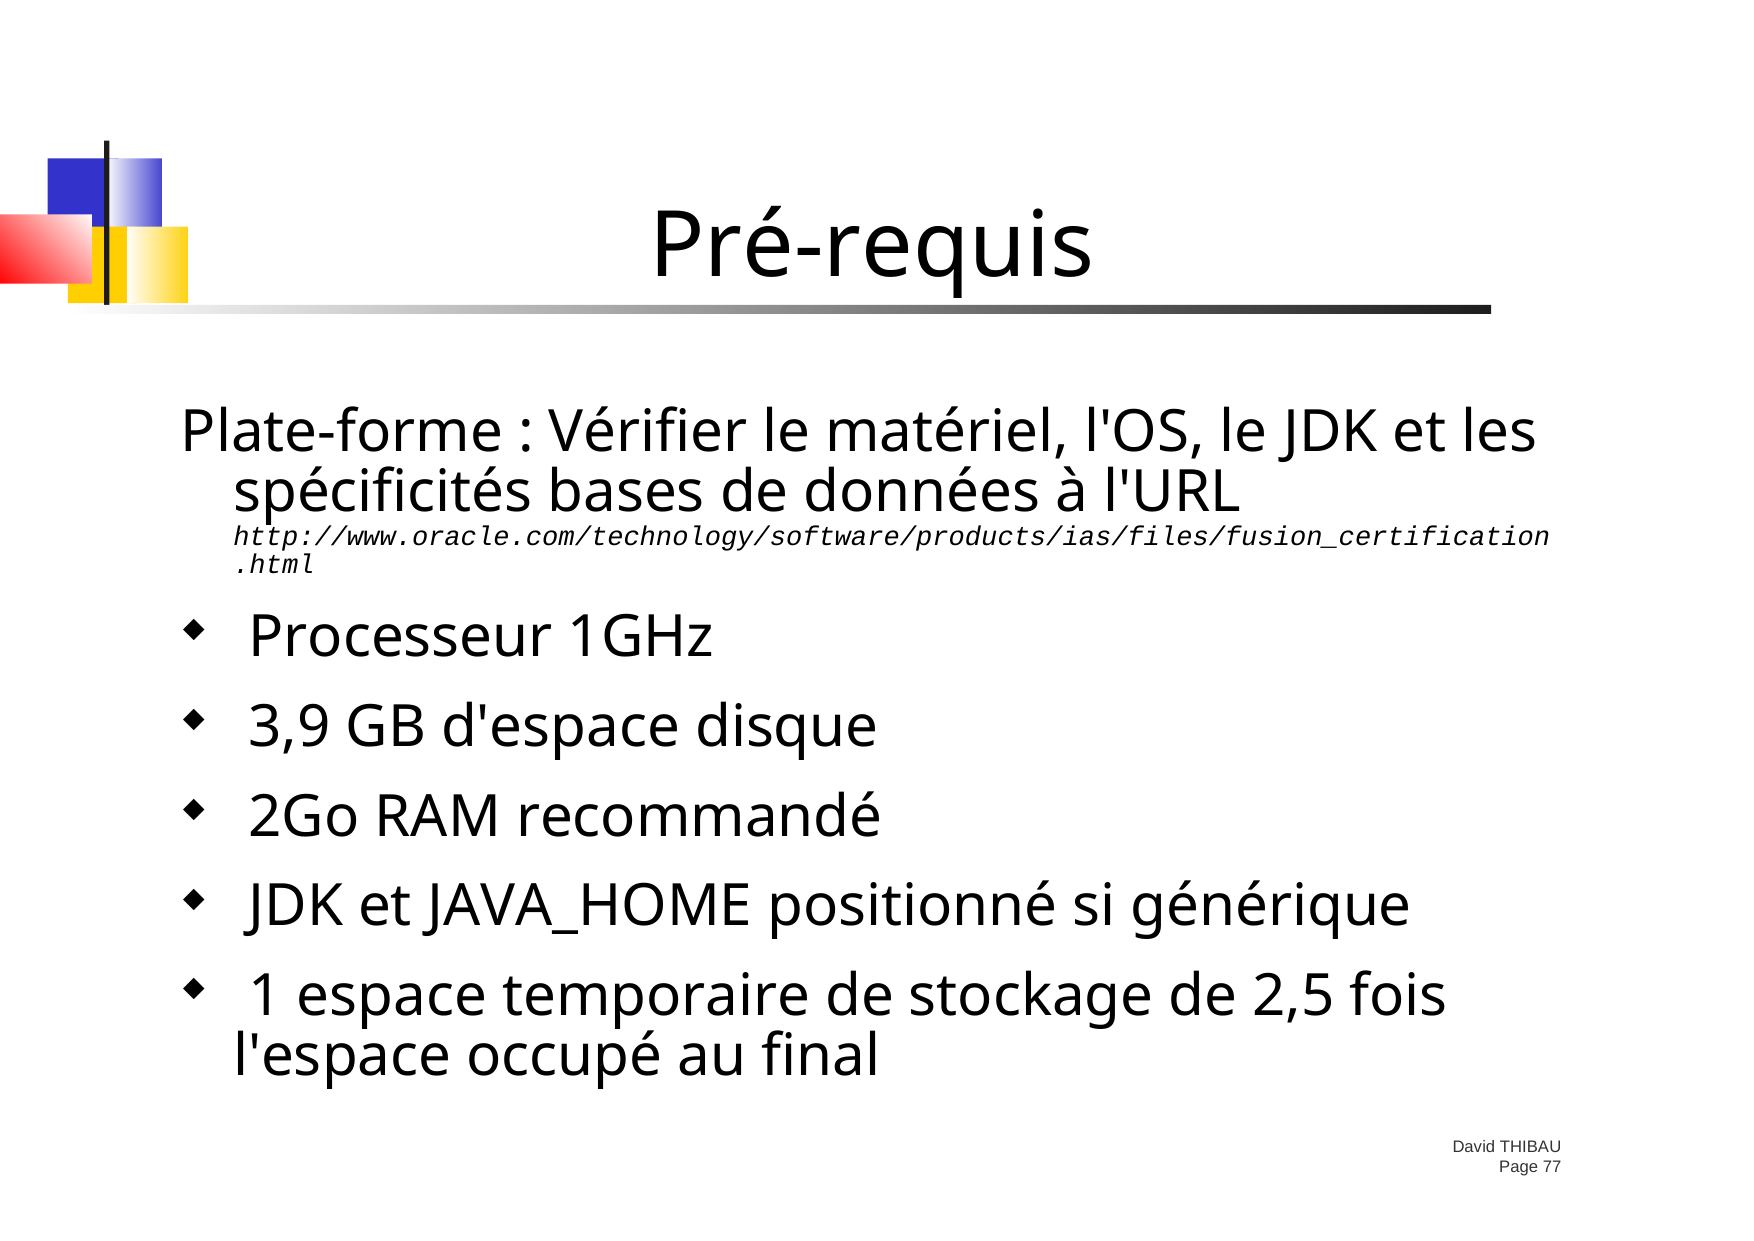

# Pré-requis
Plate-forme : Vérifier le matériel, l'OS, le JDK et les spécificités bases de données à l'URL
http://www.oracle.com/technology/software/products/ias/files/fusion_certification.html
 Processeur 1GHz
 3,9 GB d'espace disque
 2Go RAM recommandé
 JDK et JAVA_HOME positionné si générique
 1 espace temporaire de stockage de 2,5 fois l'espace occupé au final